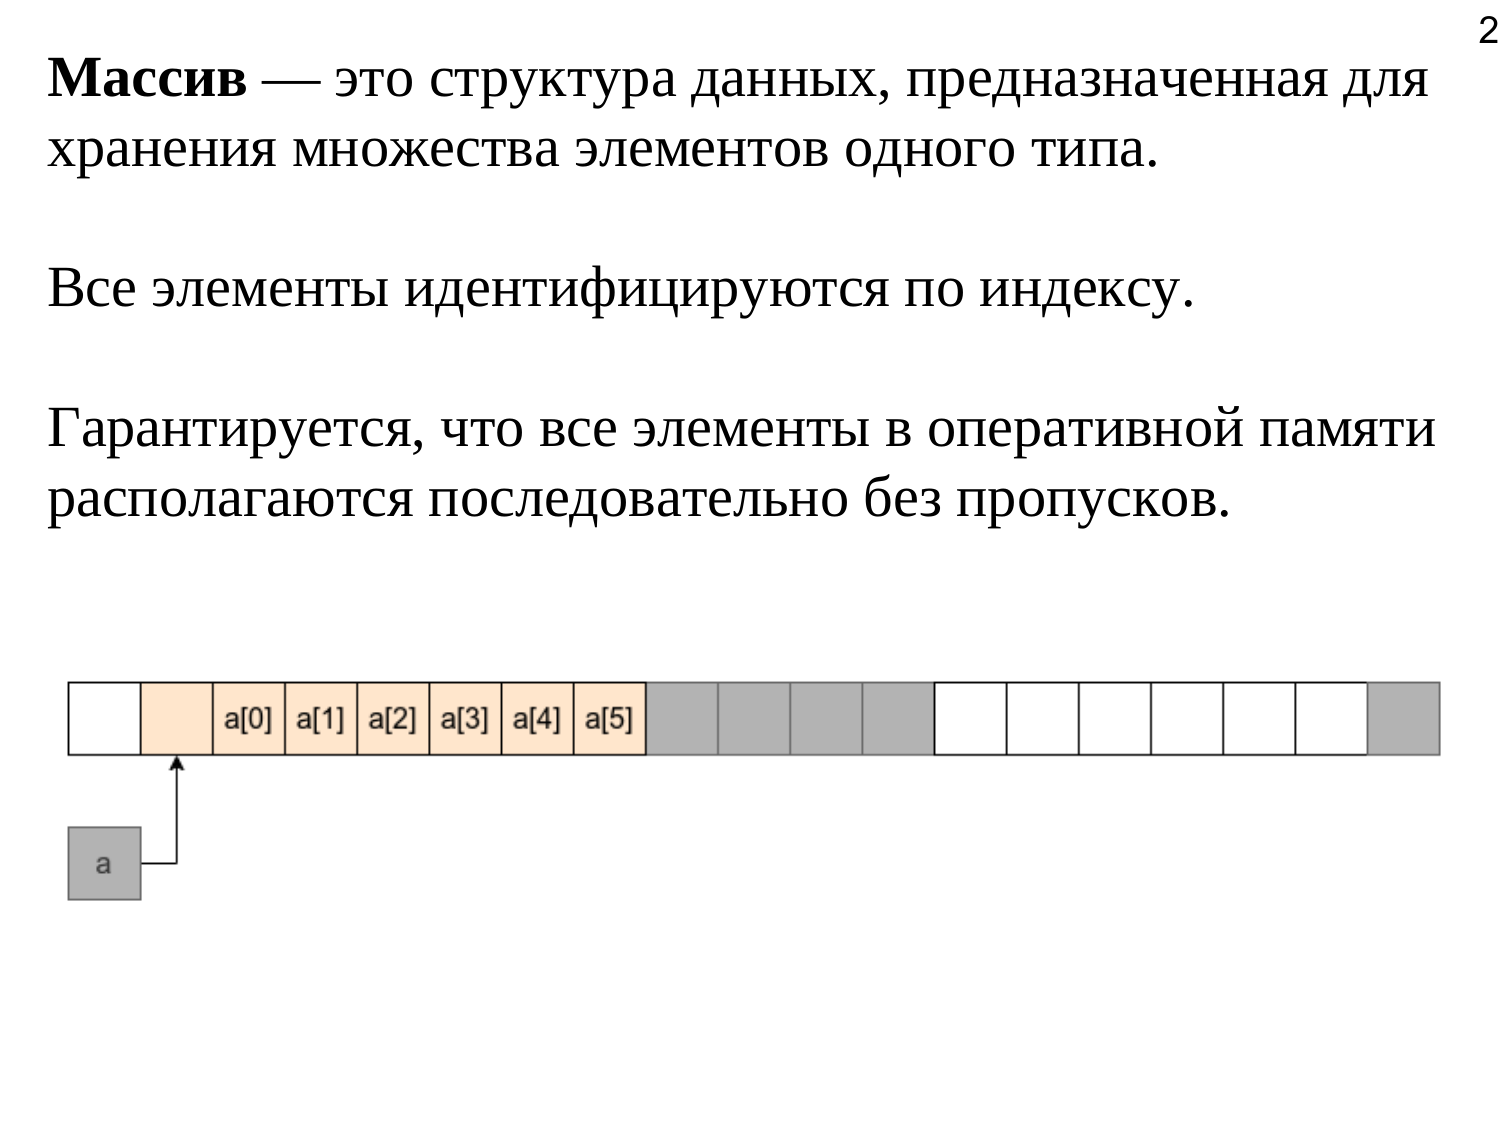

Массив — это структура данных, предназначенная для хранения множества элементов одного типа.
Все элементы идентифицируются по индексу.
Гарантируется, что все элементы в оперативной памяти располагаются последовательно без пропусков.